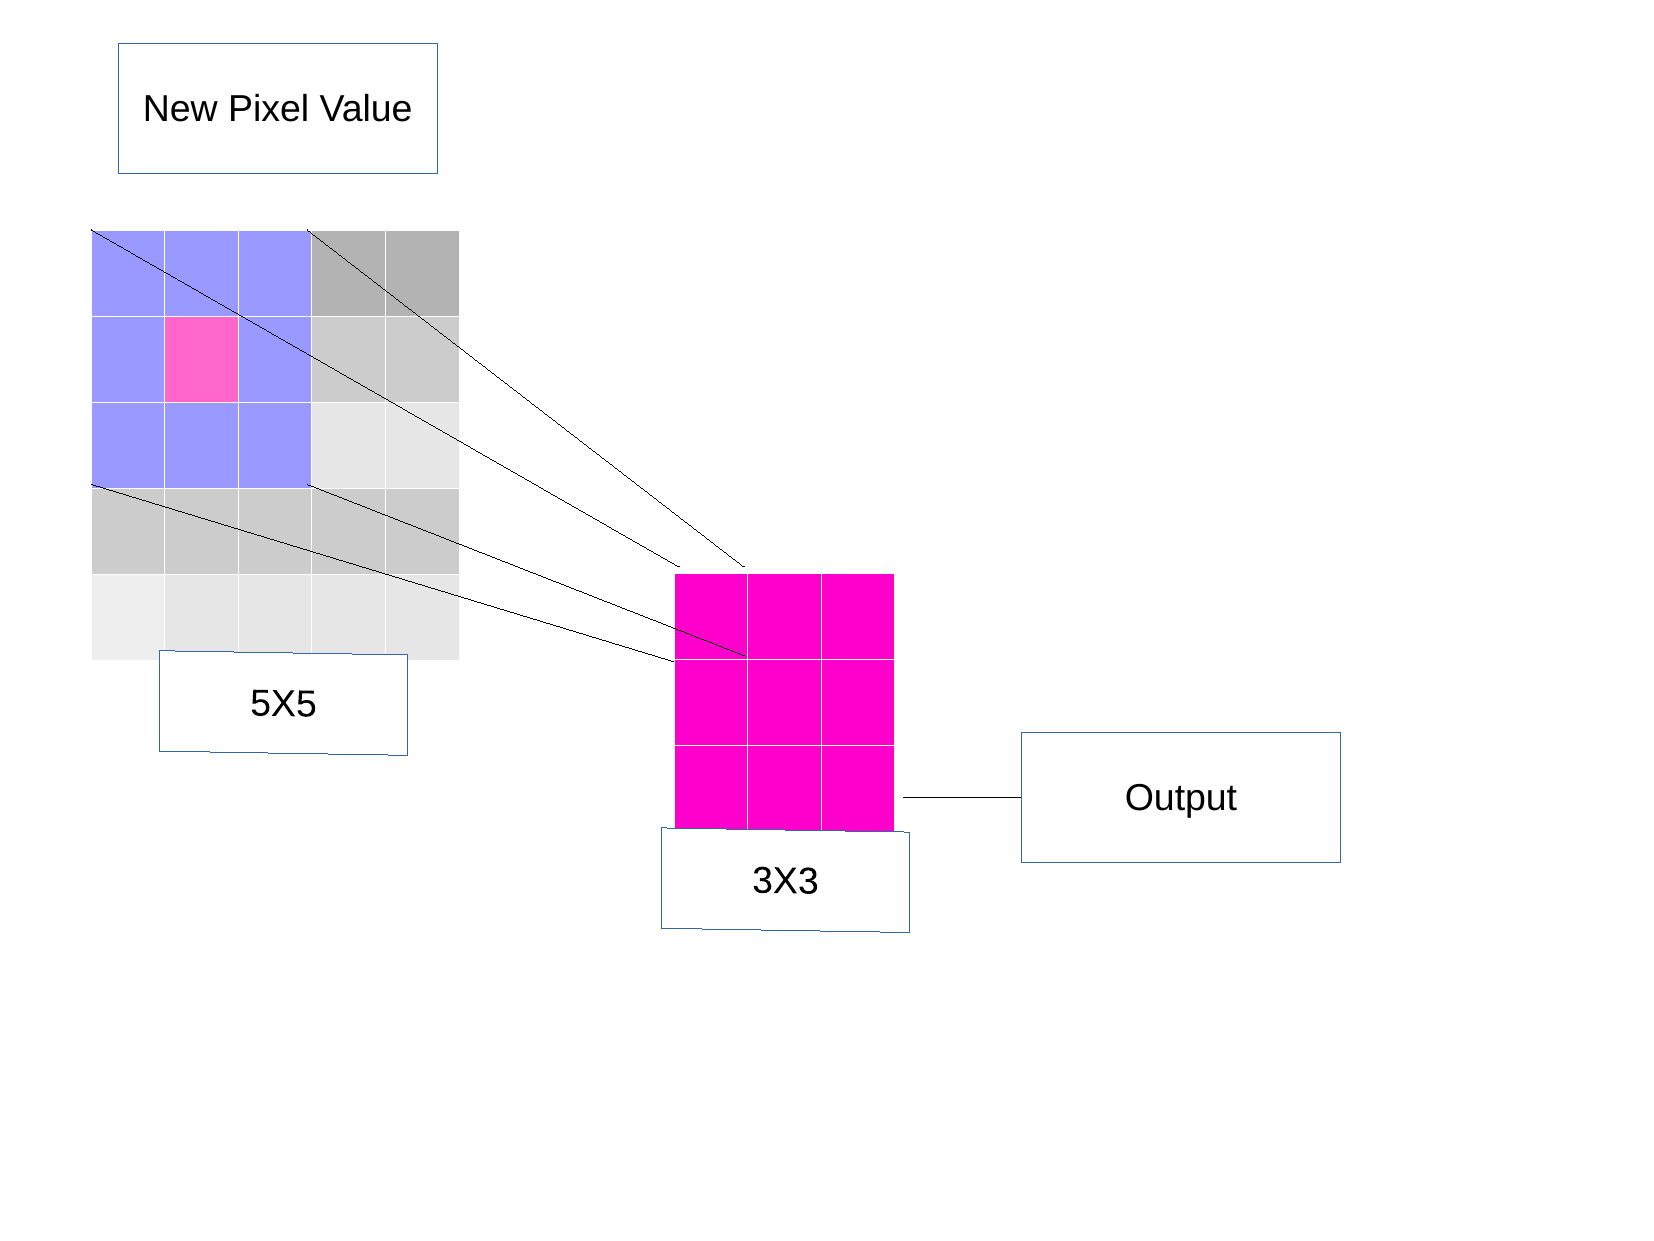

New Pixel Value
| | | | | |
| --- | --- | --- | --- | --- |
| | | | | |
| | | | | |
| | | | | |
| | | | | |
| | | | | |
| --- | --- | --- | --- | --- |
| | | | | |
| | | | | |
| | | | | |
| | | | | |
5X5
Output
3X3